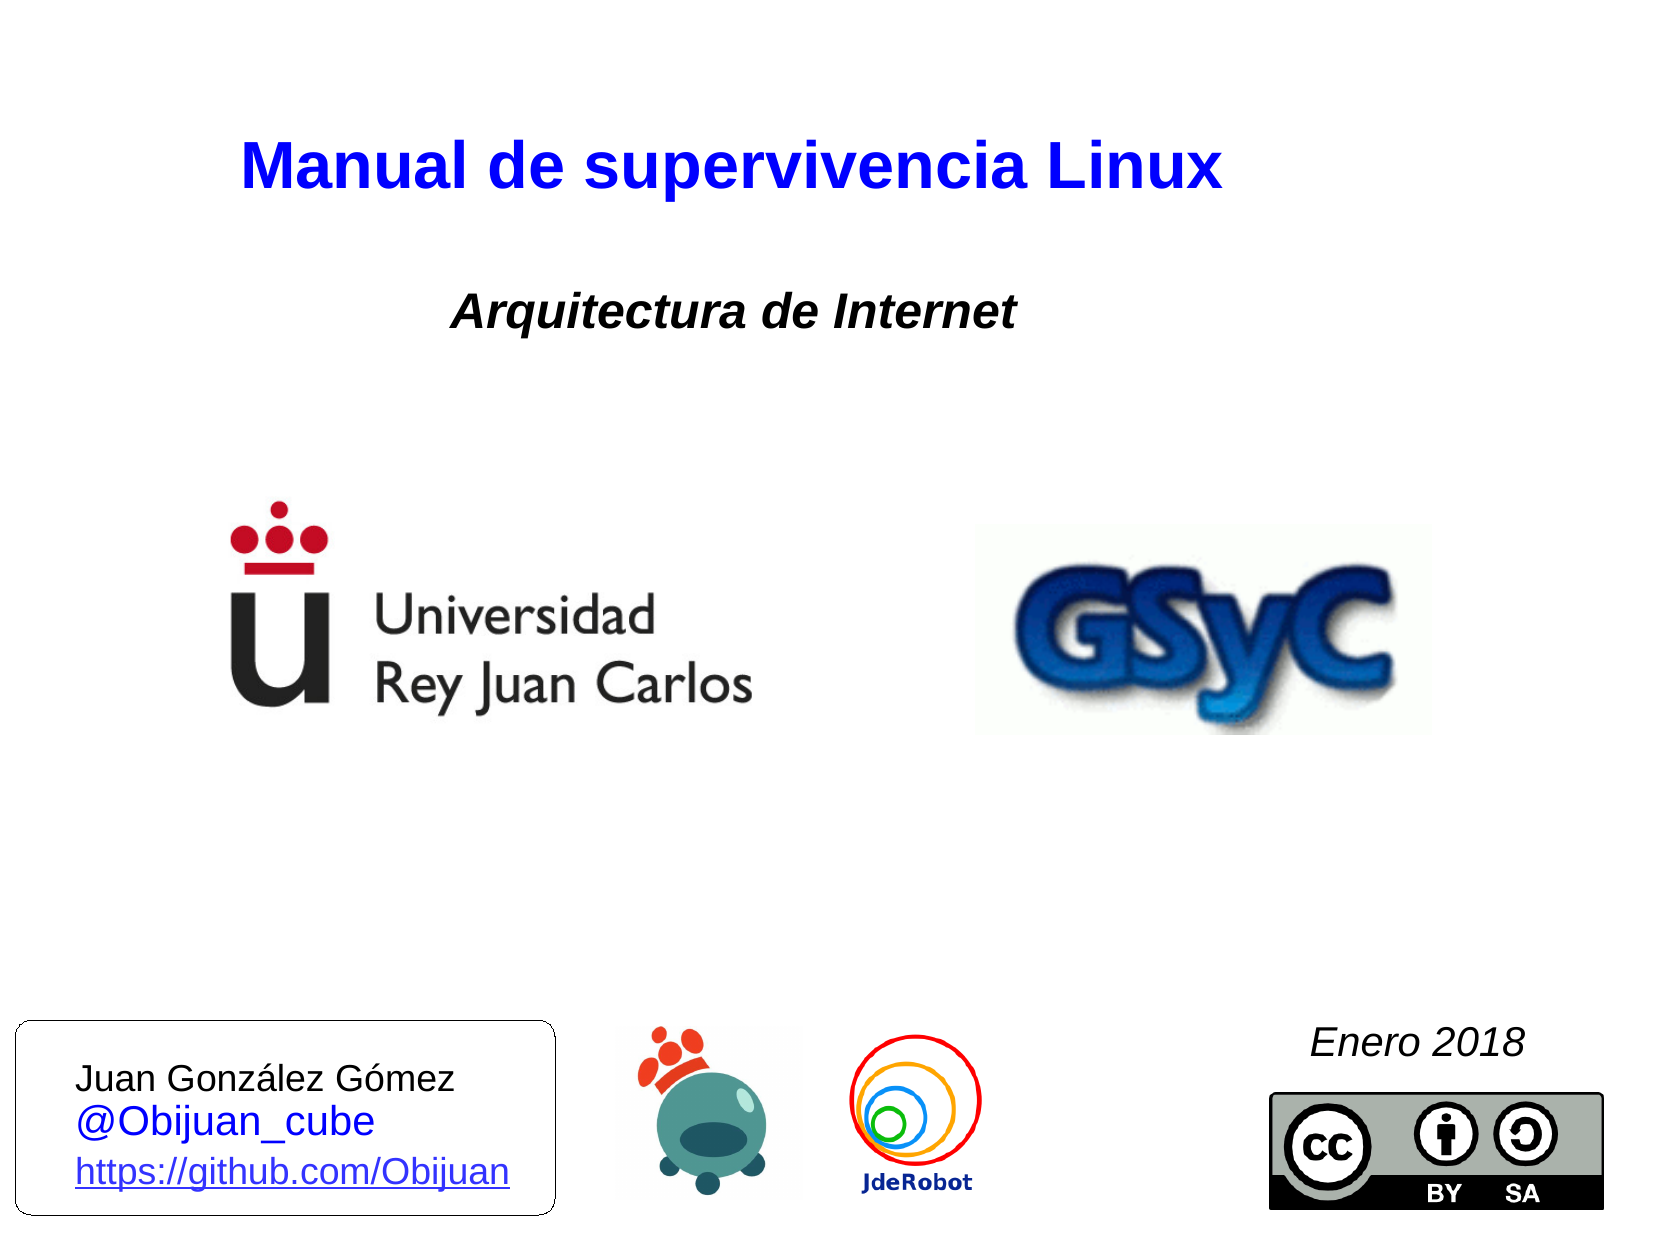

# Manual de supervivencia Linux
Arquitectura de Internet
Enero 2018
Juan González Gómez
@Obijuan_cube
https://github.com/Obijuan